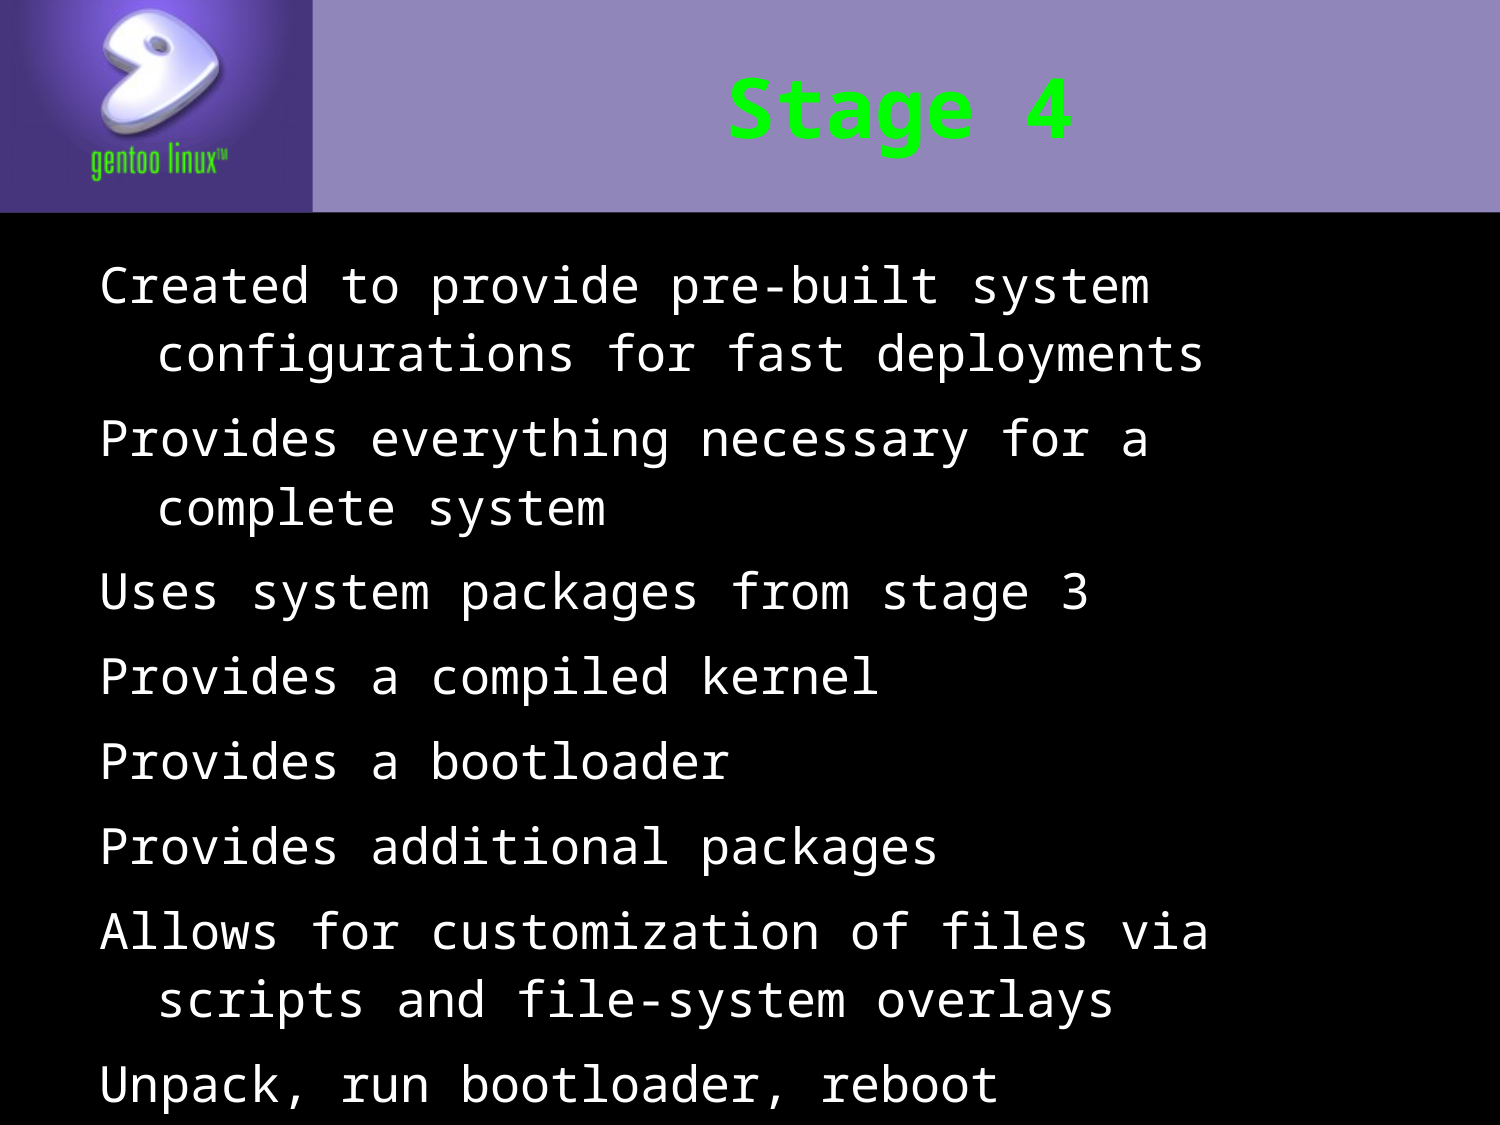

# Stage 4
Created to provide pre-built system configurations for fast deployments
Provides everything necessary for a complete system
Uses system packages from stage 3
Provides a compiled kernel
Provides a bootloader
Provides additional packages
Allows for customization of files via scripts and file-system overlays
Unpack, run bootloader, reboot